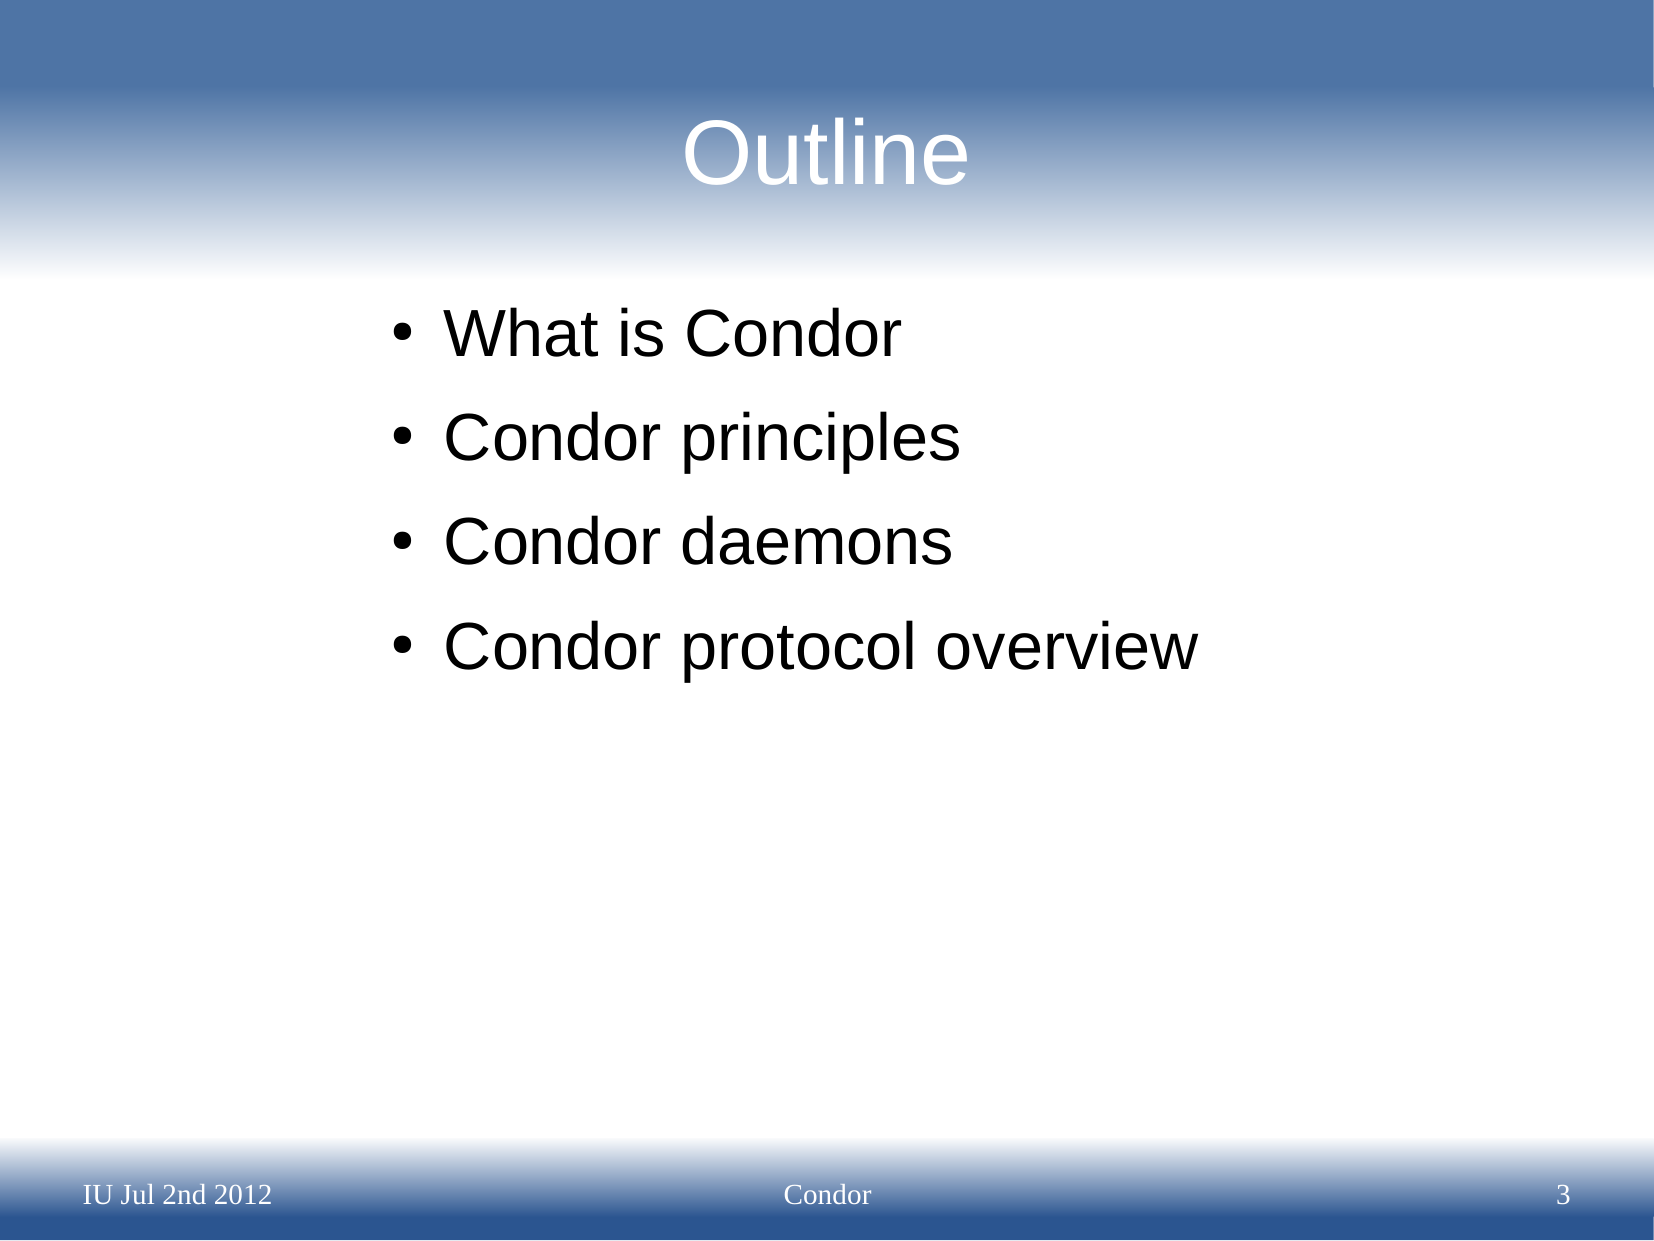

# Outline
What is Condor
Condor principles
Condor daemons
Condor protocol overview
IU Jul 2nd 2012
Condor
3